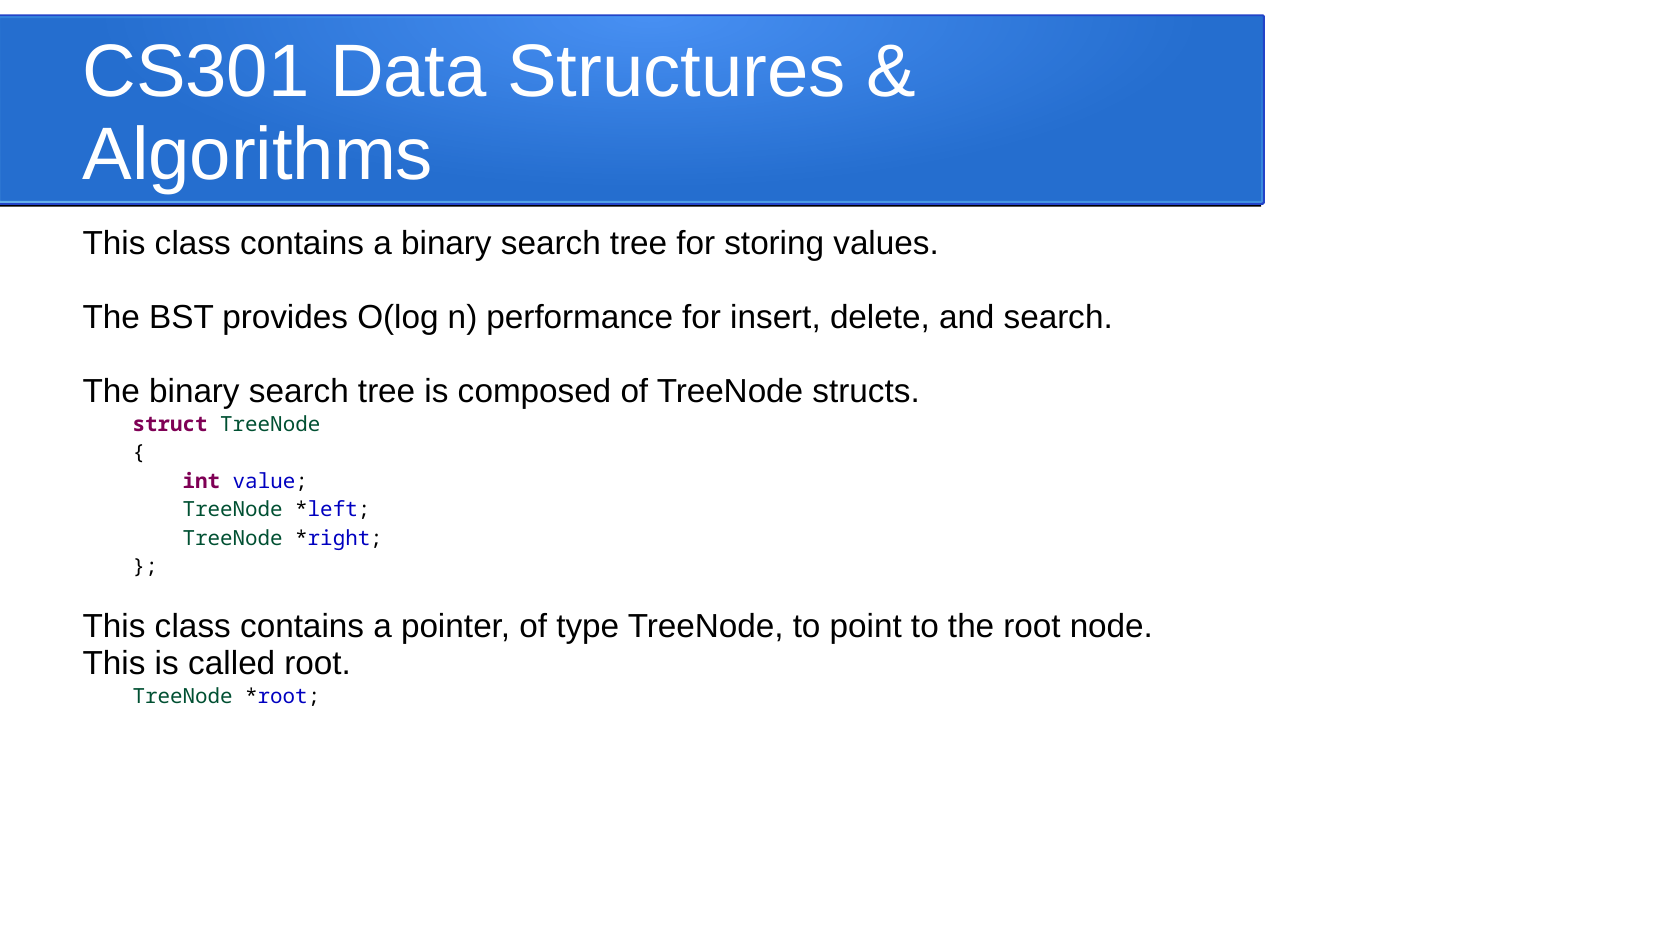

# CS301 Data Structures & Algorithms
This class contains a binary search tree for storing values.
The BST provides O(log n) performance for insert, delete, and search.
The binary search tree is composed of TreeNode structs.
 struct TreeNode
 {
 int value;
 TreeNode *left;
 TreeNode *right;
 };
This class contains a pointer, of type TreeNode, to point to the root node. This is called root.
 TreeNode *root;